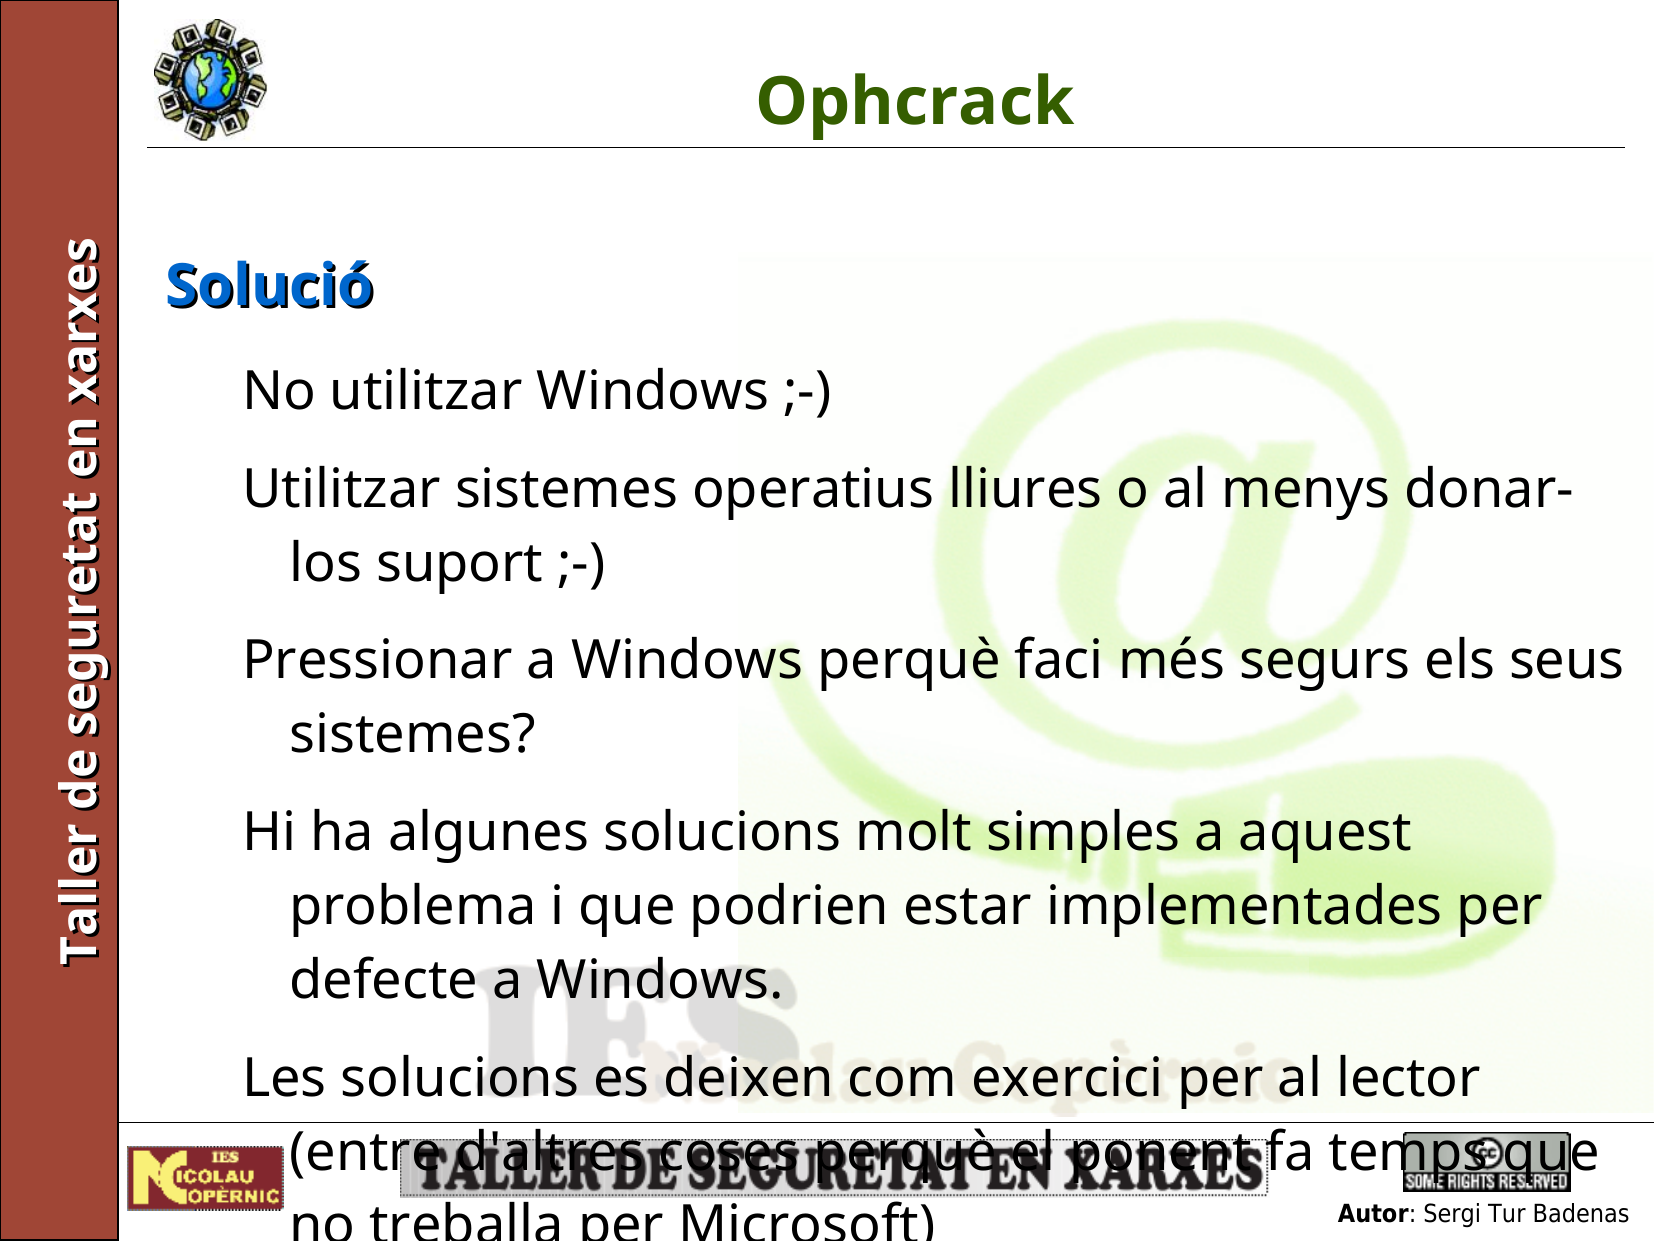

# Ophcrack
Solució
No utilitzar Windows ;-)
Utilitzar sistemes operatius lliures o al menys donar-los suport ;-)
Pressionar a Windows perquè faci més segurs els seus sistemes?
Hi ha algunes solucions molt simples a aquest problema i que podrien estar implementades per defecte a Windows.
Les solucions es deixen com exercici per al lector (entre d'altres coses perquè el ponent fa temps que no treballa per Microsoft)